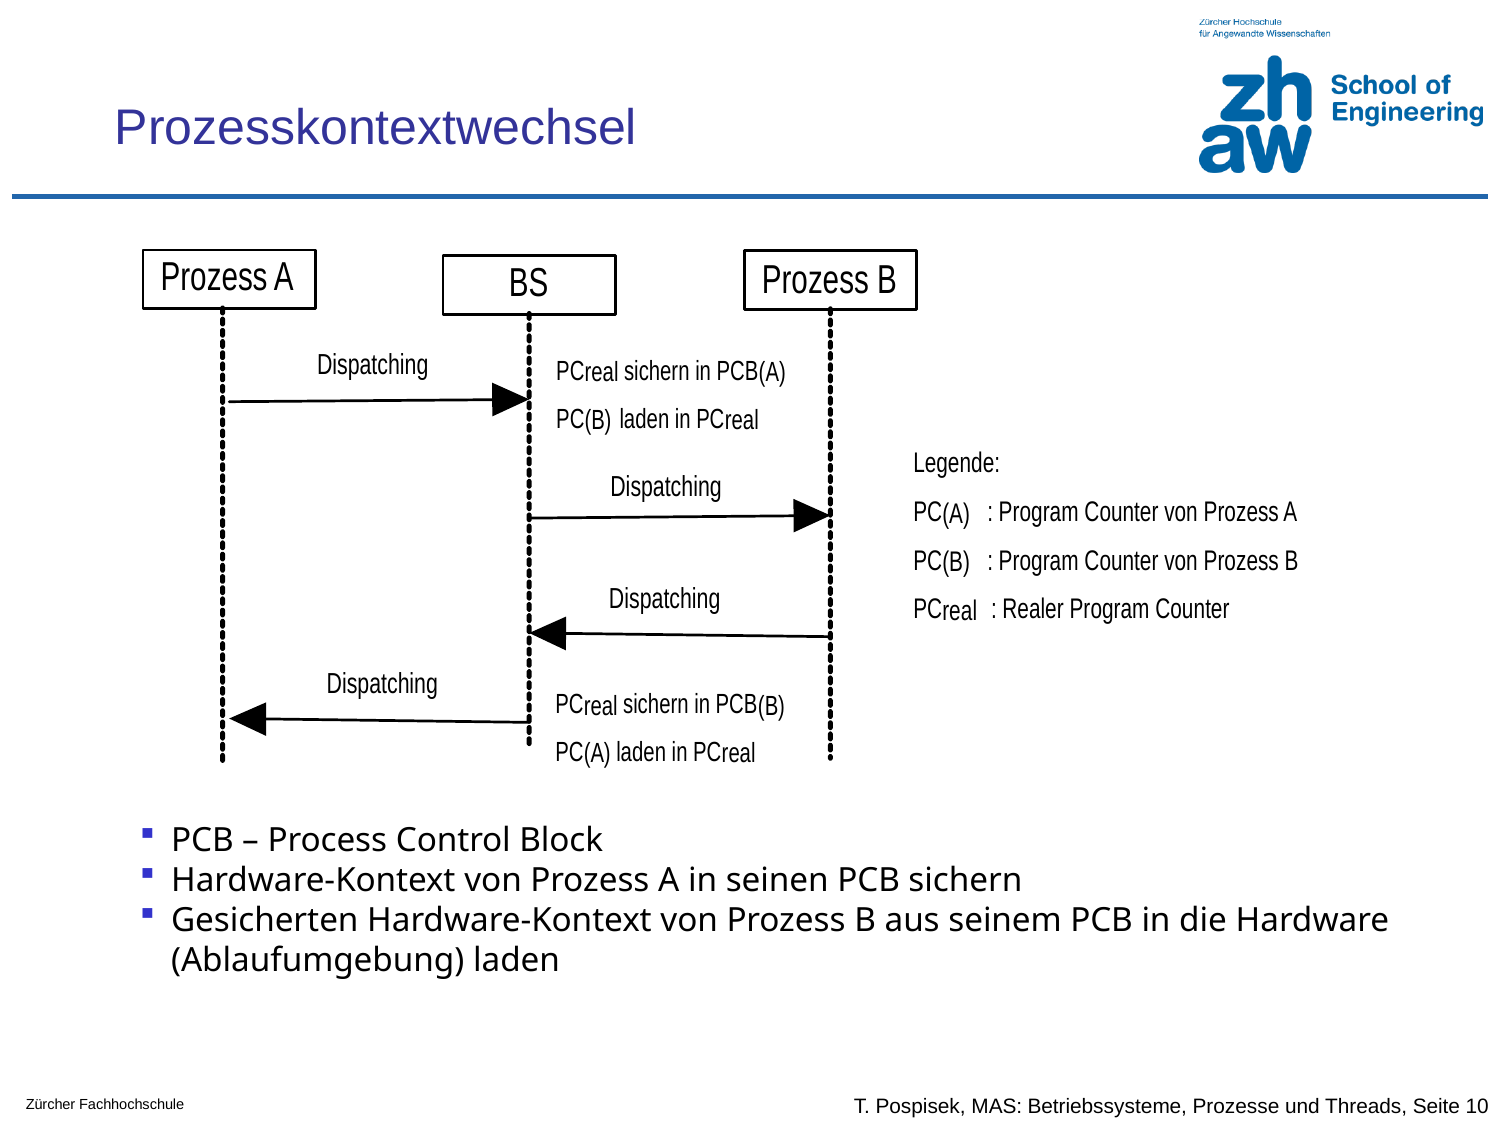

# Prozesskontextwechsel
PCB – Process Control Block
Hardware-Kontext von Prozess A in seinen PCB sichern
Gesicherten Hardware-Kontext von Prozess B aus seinem PCB in die Hardware (Ablaufumgebung) laden